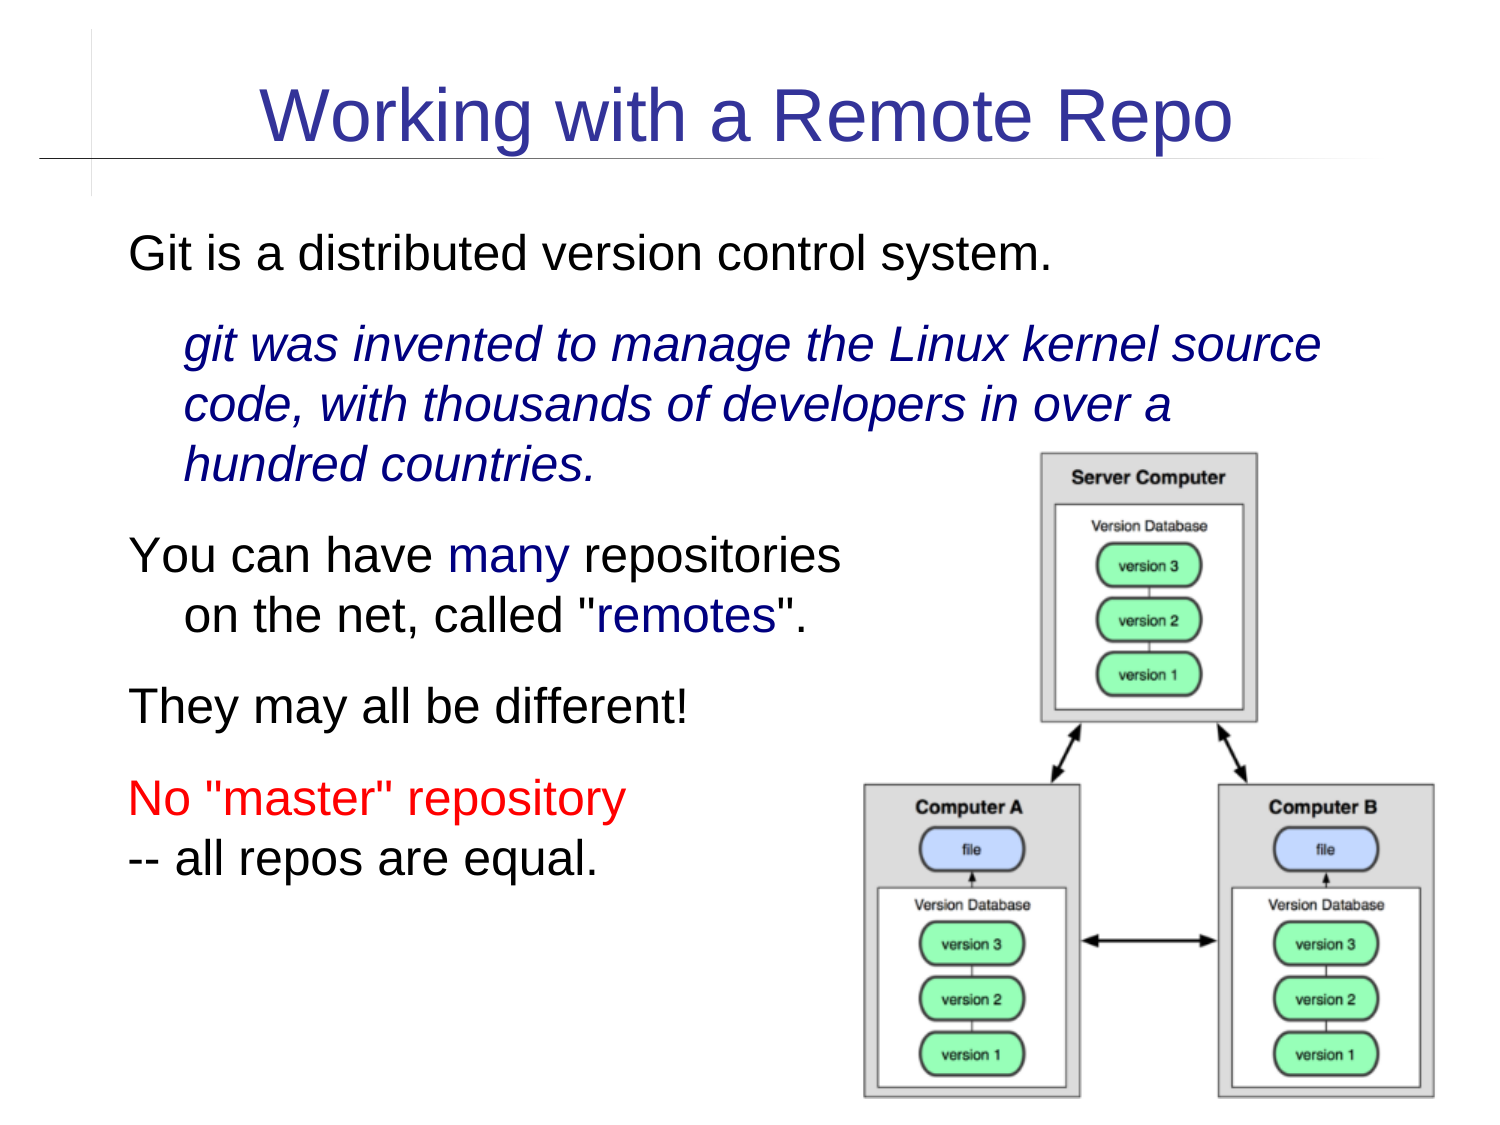

# Working with a Remote Repo
Git is a distributed version control system.
 	git was invented to manage the Linux kernel source code, with thousands of developers in over a hundred countries.
You can have many repositories
on the net, called "remotes".
They may all be different!
No "master" repository
-- all repos are equal.